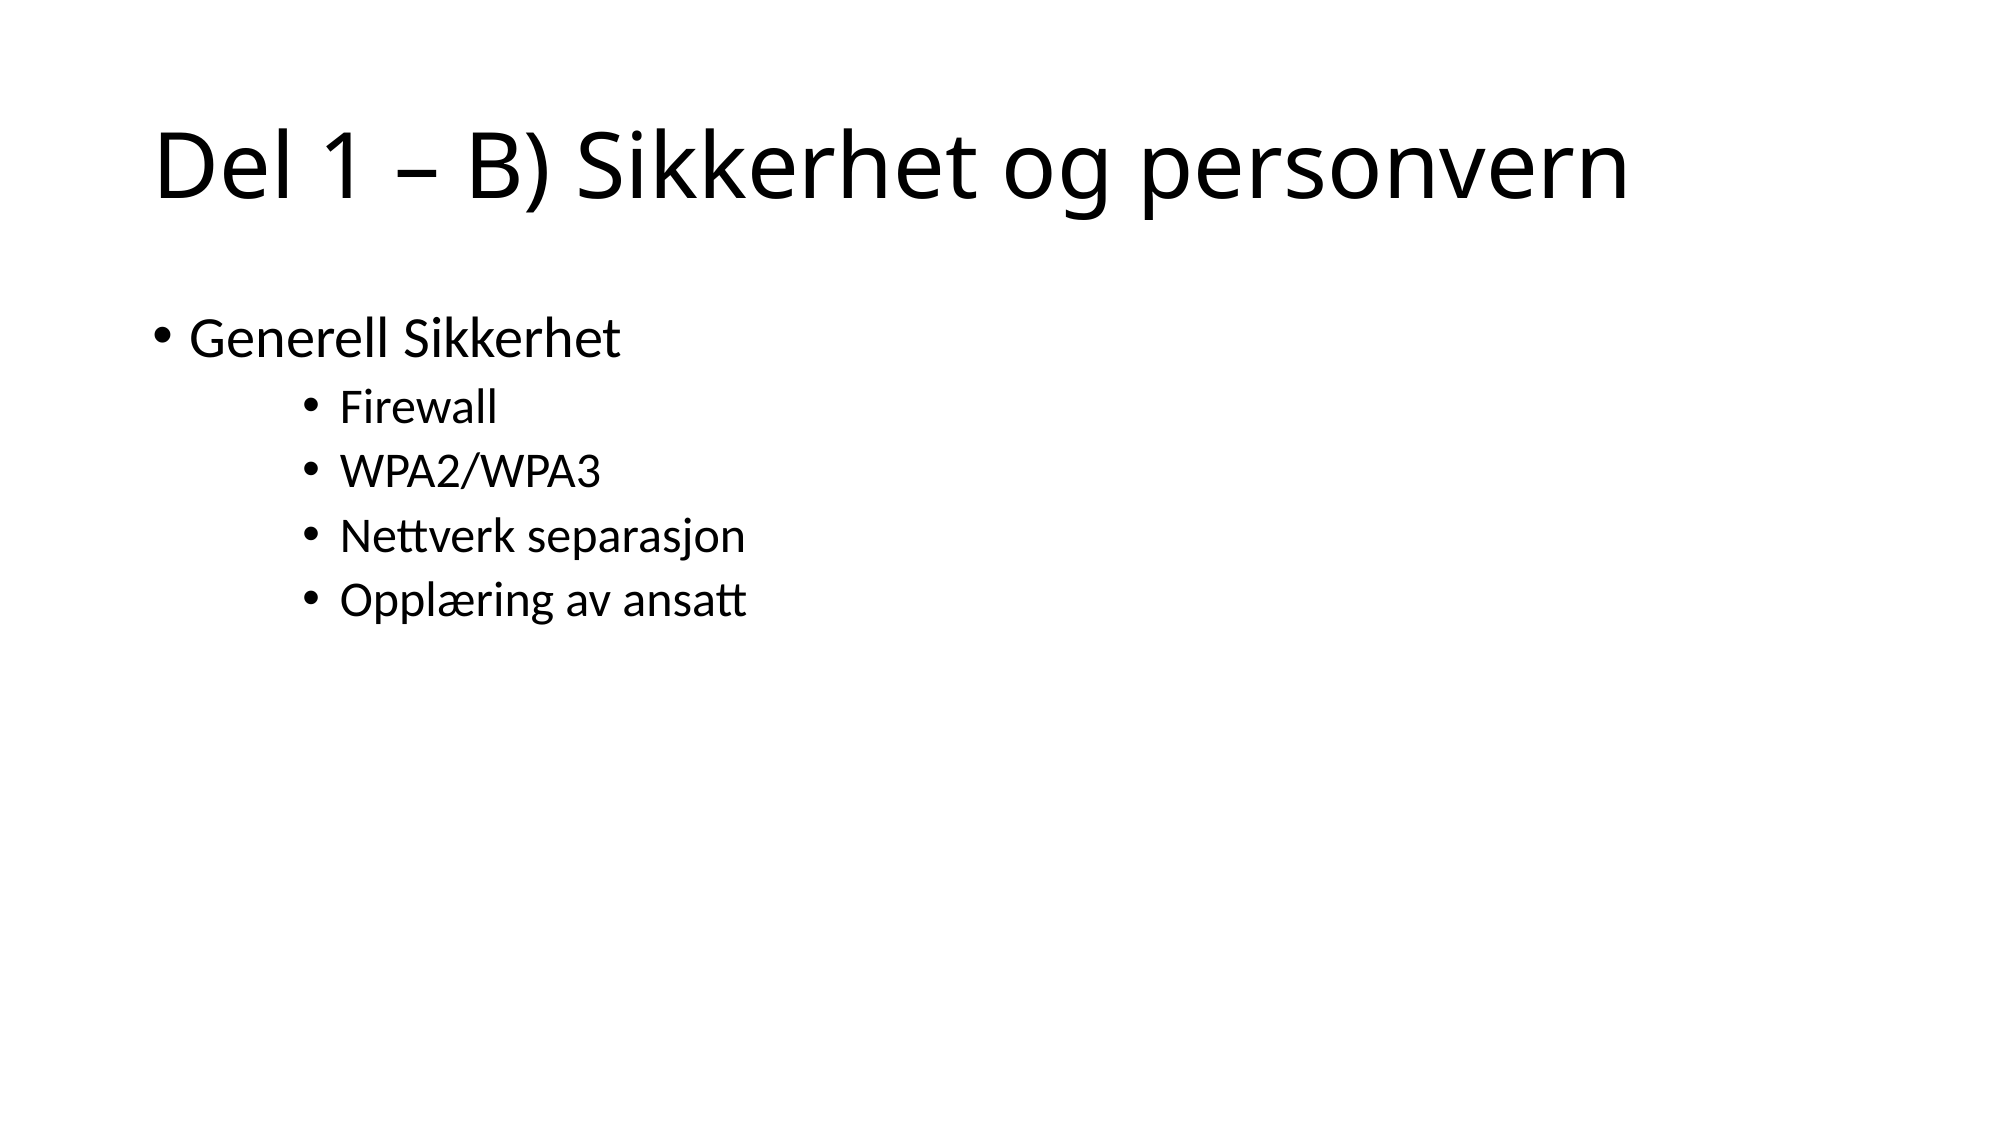

# Del 1 – B) Sikkerhet og personvern
Generell Sikkerhet
Firewall
WPA2/WPA3
Nettverk separasjon
Opplæring av ansatt